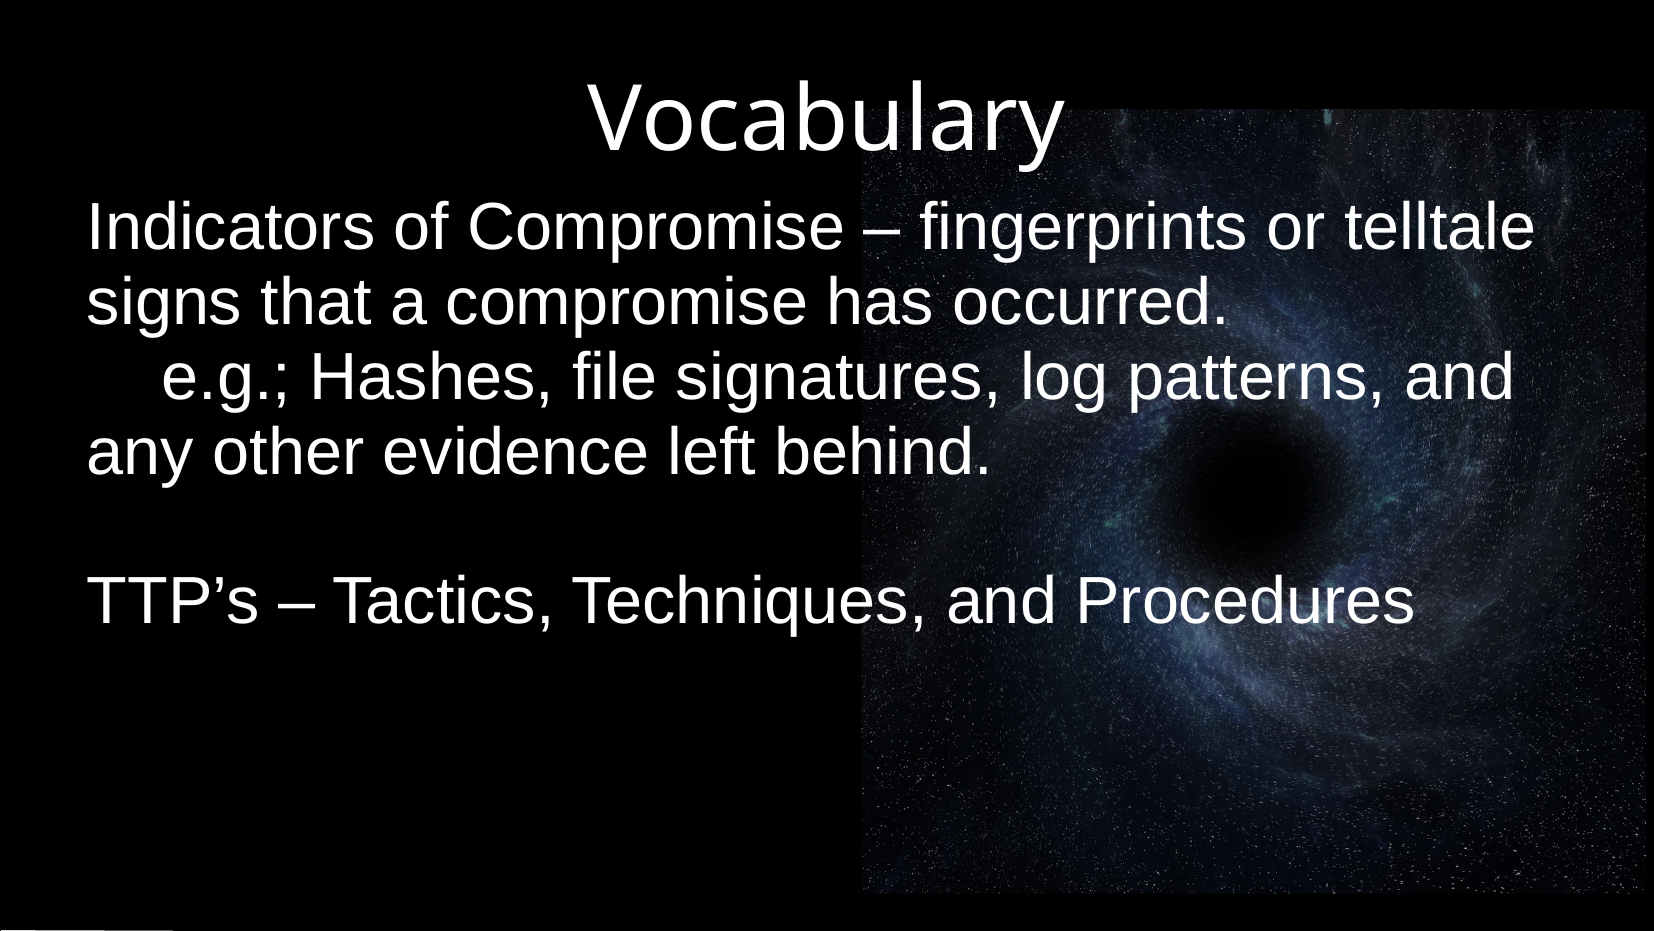

# Vocabulary
Indicators of Compromise – fingerprints or telltale signs that a compromise has occurred.
	e.g.; Hashes, file signatures, log patterns, and any other evidence left behind.
TTP’s – Tactics, Techniques, and Procedures